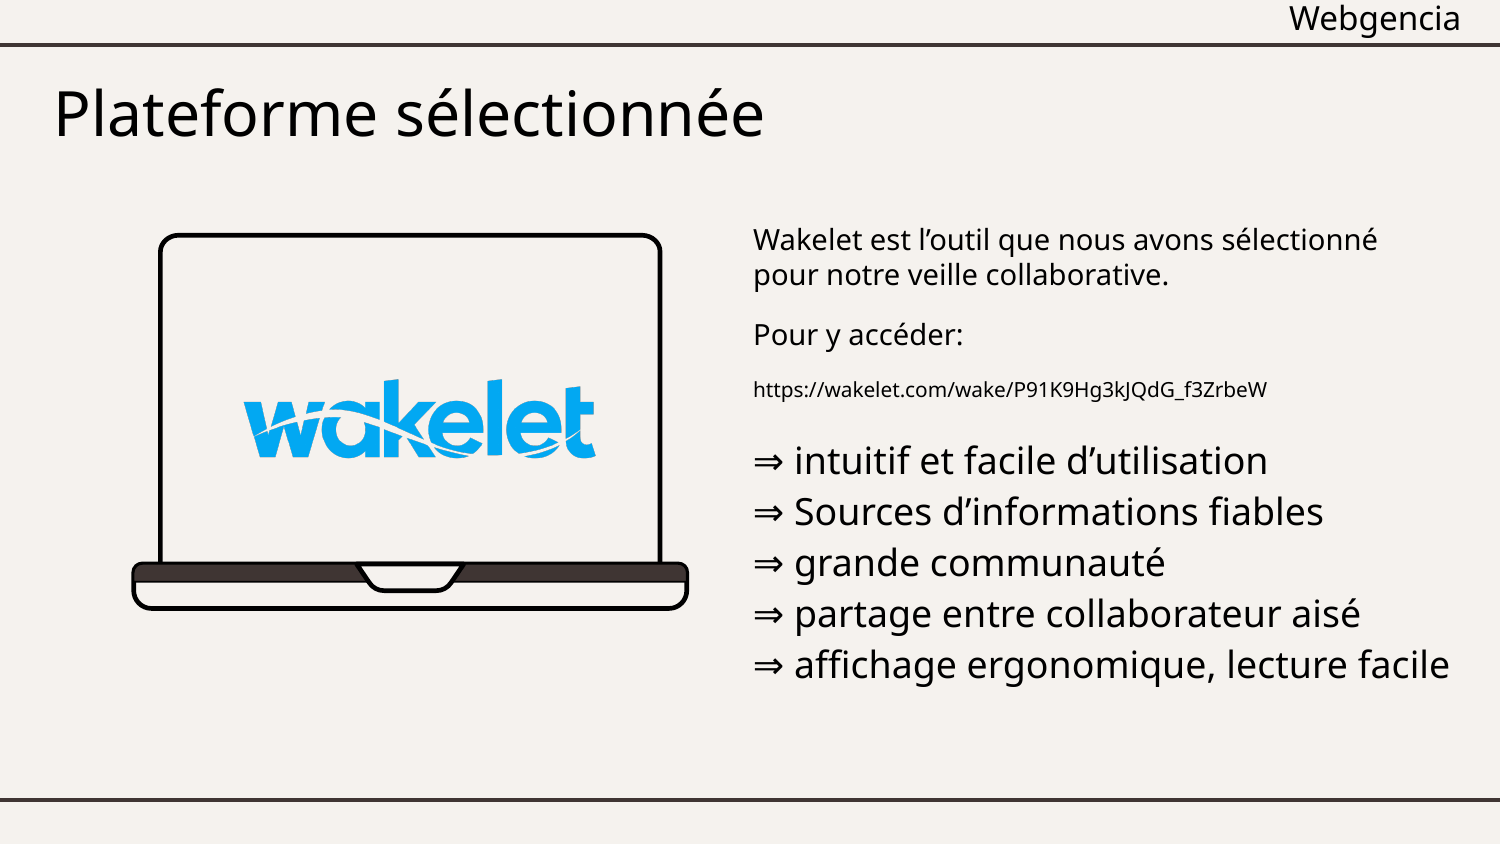

Webgencia
# Plateforme sélectionnée
Wakelet est l’outil que nous avons sélectionné pour notre veille collaborative.
Pour y accéder:
https://wakelet.com/wake/P91K9Hg3kJQdG_f3ZrbeW
⇒ intuitif et facile d’utilisation
⇒ Sources d’informations fiables
⇒ grande communauté
⇒ partage entre collaborateur aisé
⇒ affichage ergonomique, lecture facile